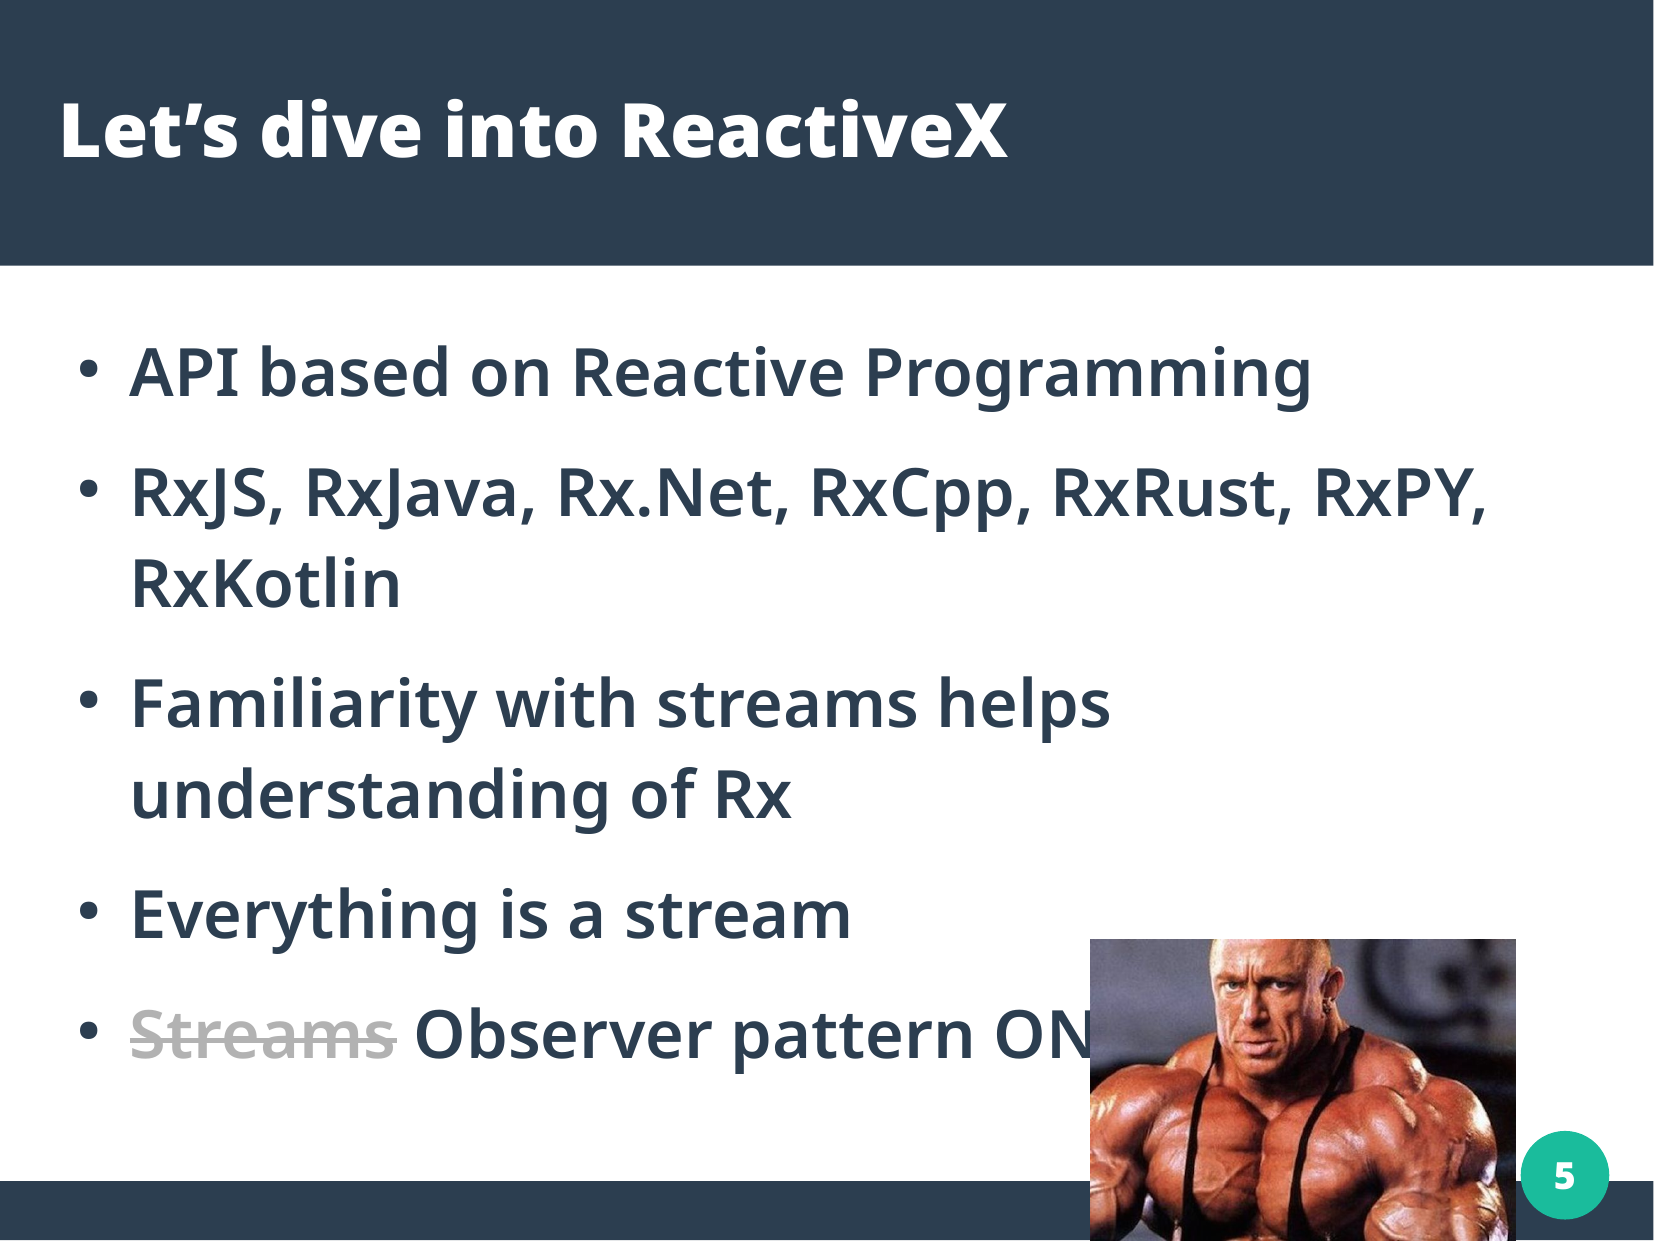

# Let’s dive into ReactiveX
API based on Reactive Programming
RxJS, RxJava, Rx.Net, RxCpp, RxRust, RxPY, RxKotlin
Familiarity with streams helps understanding of Rx
Everything is a stream
Streams Observer pattern ON STEROIDS
5